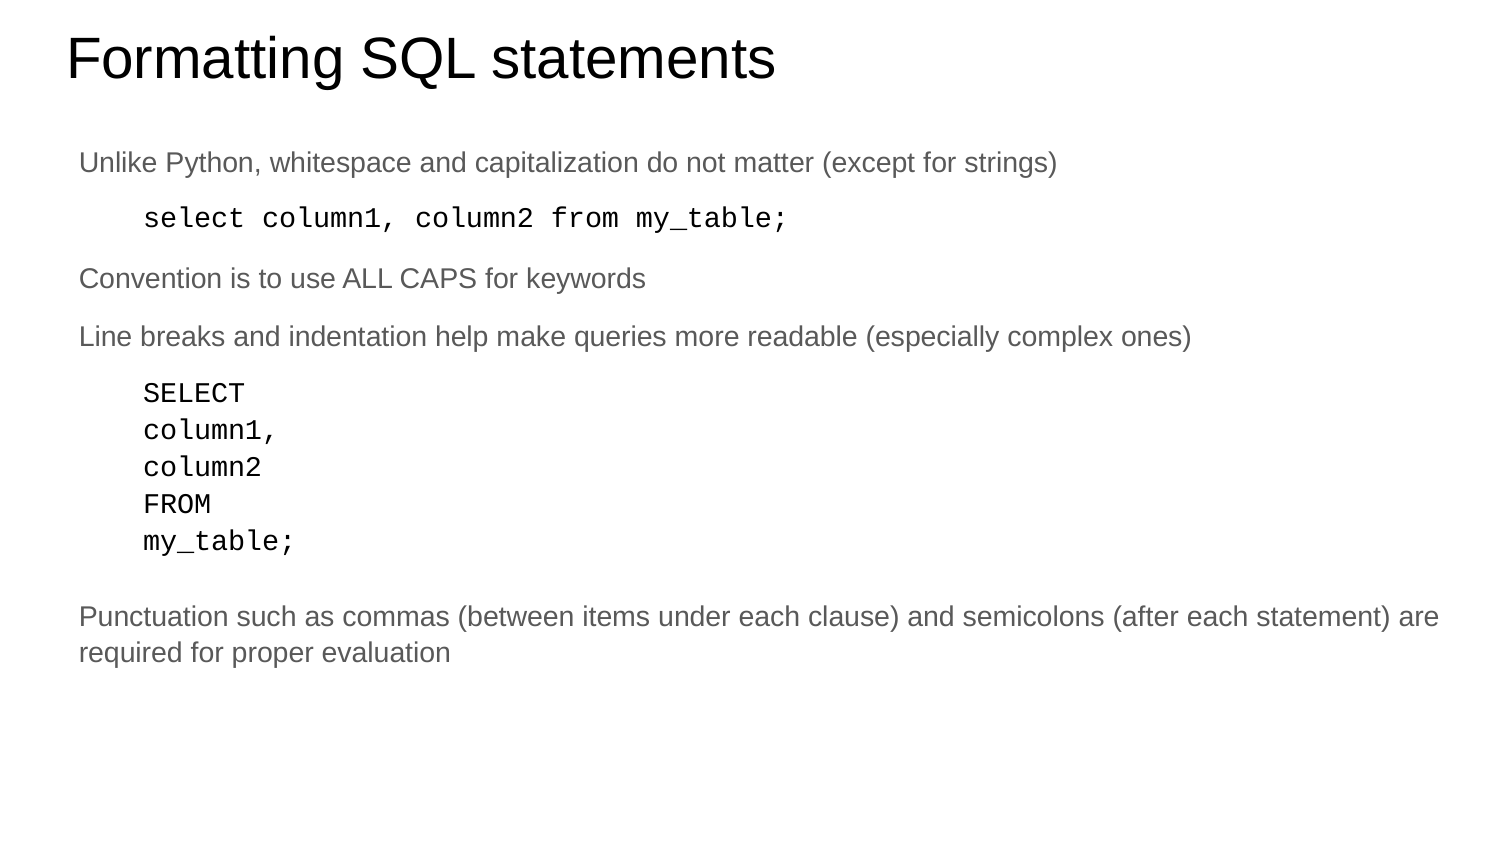

# Formatting SQL statements
Unlike Python, whitespace and capitalization do not matter (except for strings)
select column1, column2 from my_table;
Convention is to use ALL CAPS for keywords
Line breaks and indentation help make queries more readable (especially complex ones)
	SELECT
		column1,
		column2
	FROM
		my_table;
Punctuation such as commas (between items under each clause) and semicolons (after each statement) are required for proper evaluation